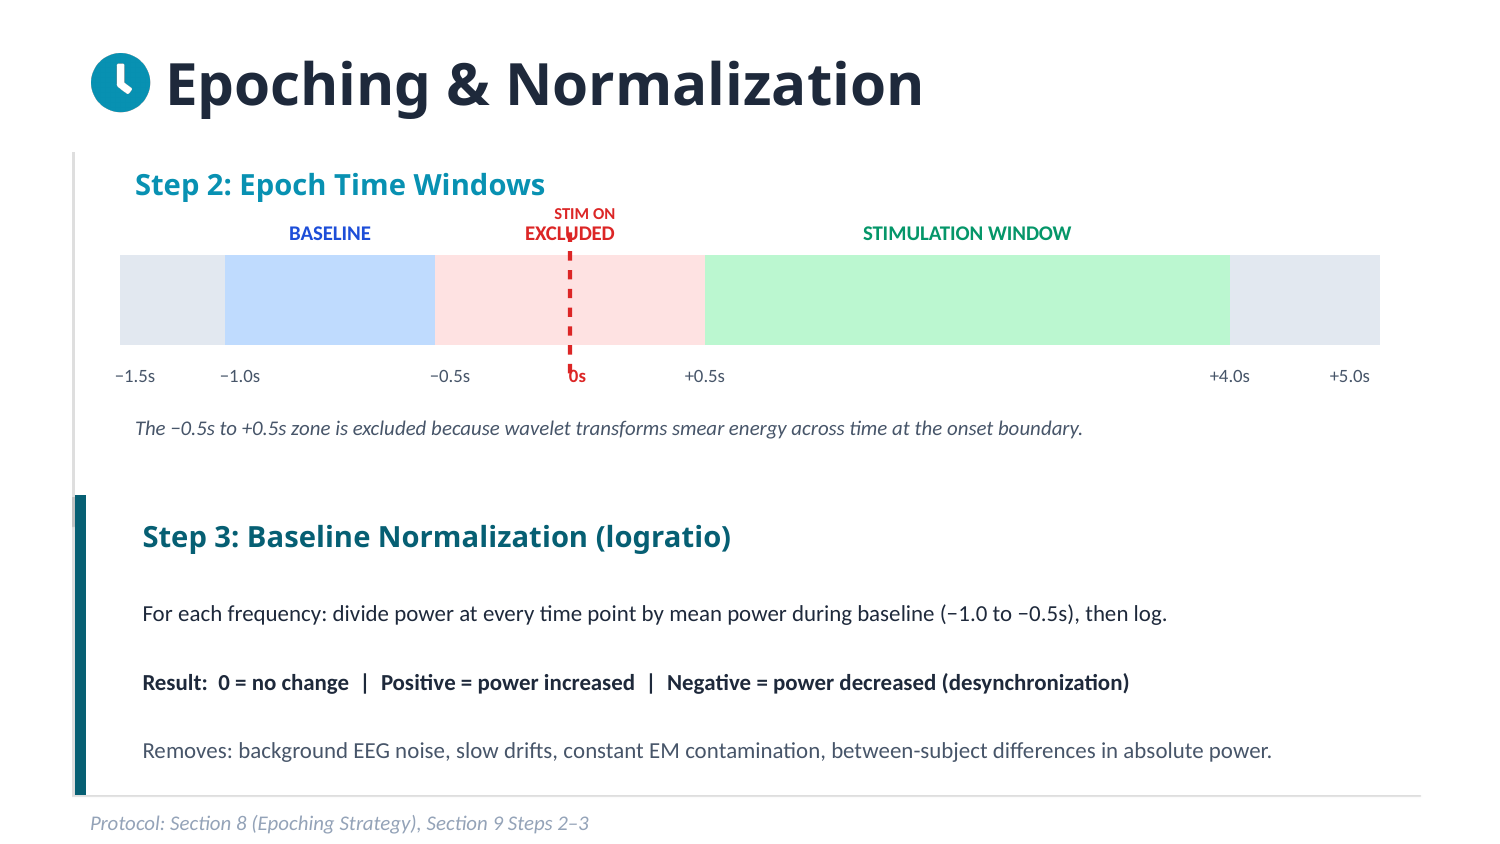

Epoching & Normalization
Step 2: Epoch Time Windows
STIM ON
BASELINE
EXCLUDED
STIMULATION WINDOW
−1.5s
−1.0s
−0.5s
0s
+0.5s
+4.0s
+5.0s
The −0.5s to +0.5s zone is excluded because wavelet transforms smear energy across time at the onset boundary.
Step 3: Baseline Normalization (logratio)
For each frequency: divide power at every time point by mean power during baseline (−1.0 to −0.5s), then log.
Result: 0 = no change | Positive = power increased | Negative = power decreased (desynchronization)
Removes: background EEG noise, slow drifts, constant EM contamination, between-subject differences in absolute power.
Protocol: Section 8 (Epoching Strategy), Section 9 Steps 2–3